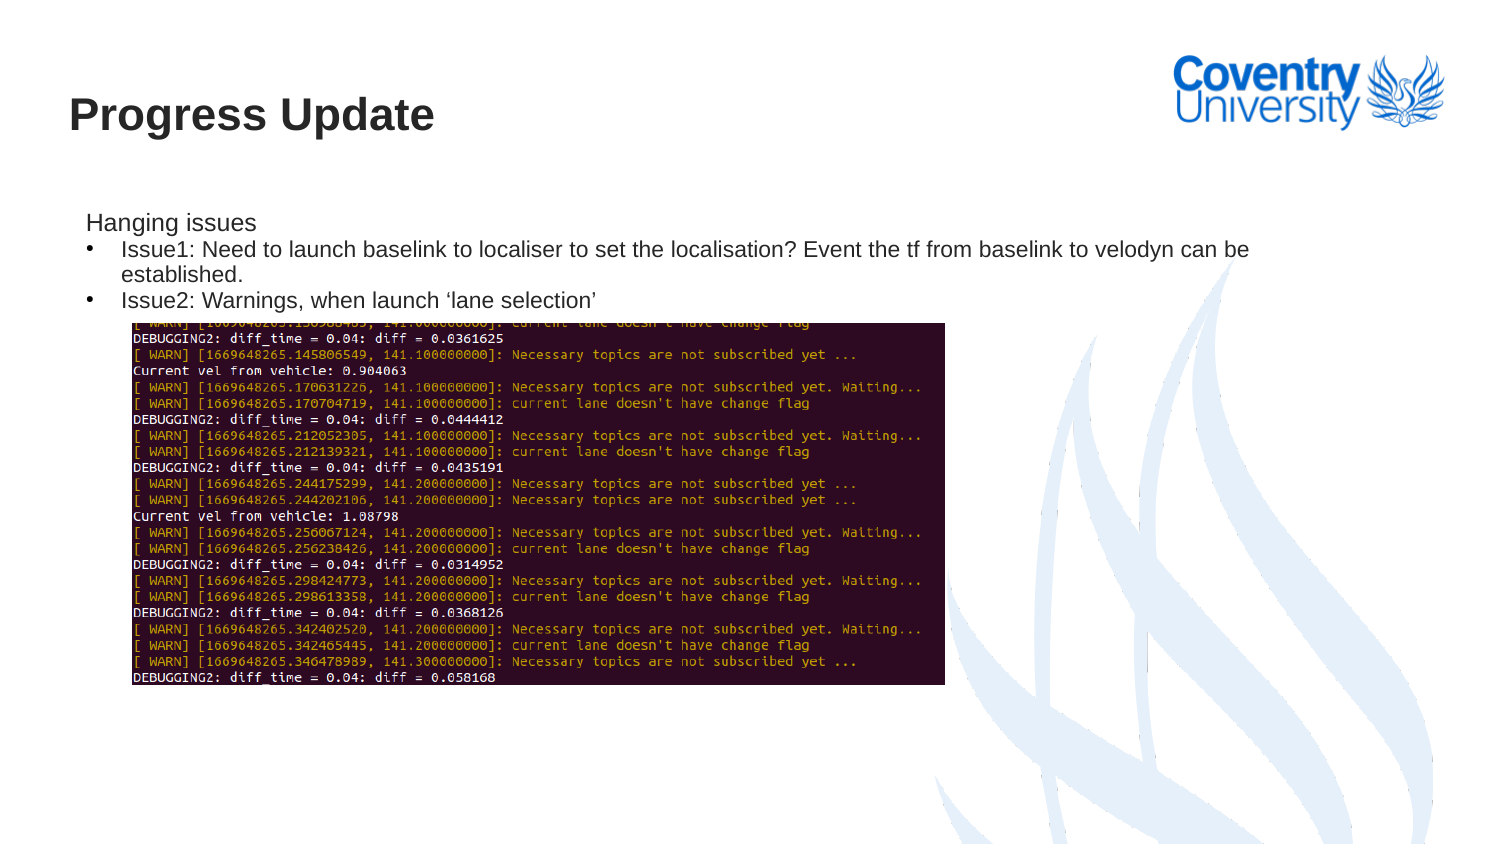

# Progress Update
Hanging issues
Issue1: Need to launch baselink to localiser to set the localisation? Event the tf from baselink to velodyn can be established.
Issue2: Warnings, when launch ‘lane selection’